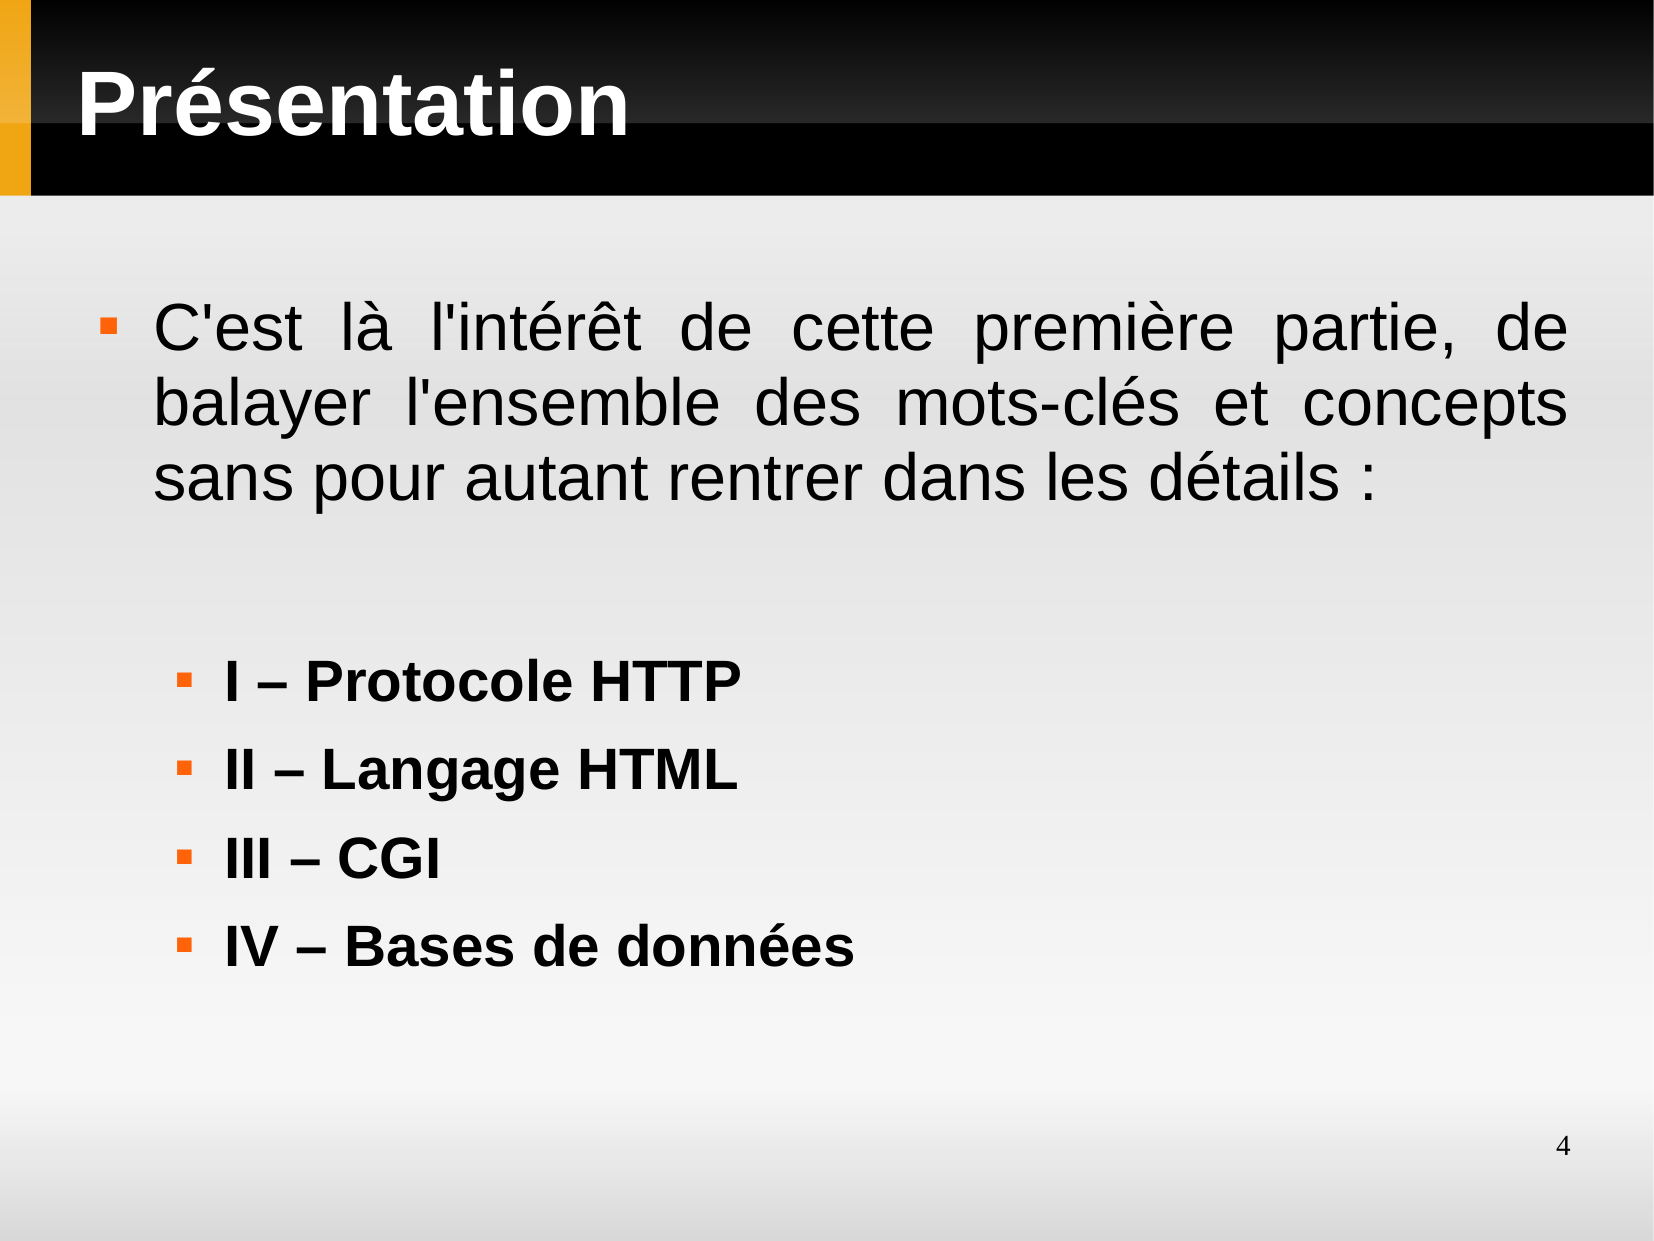

# Présentation
C'est là l'intérêt de cette première partie, de balayer l'ensemble des mots-clés et concepts sans pour autant rentrer dans les détails :
I – Protocole HTTP
II – Langage HTML
III – CGI
IV – Bases de données
4